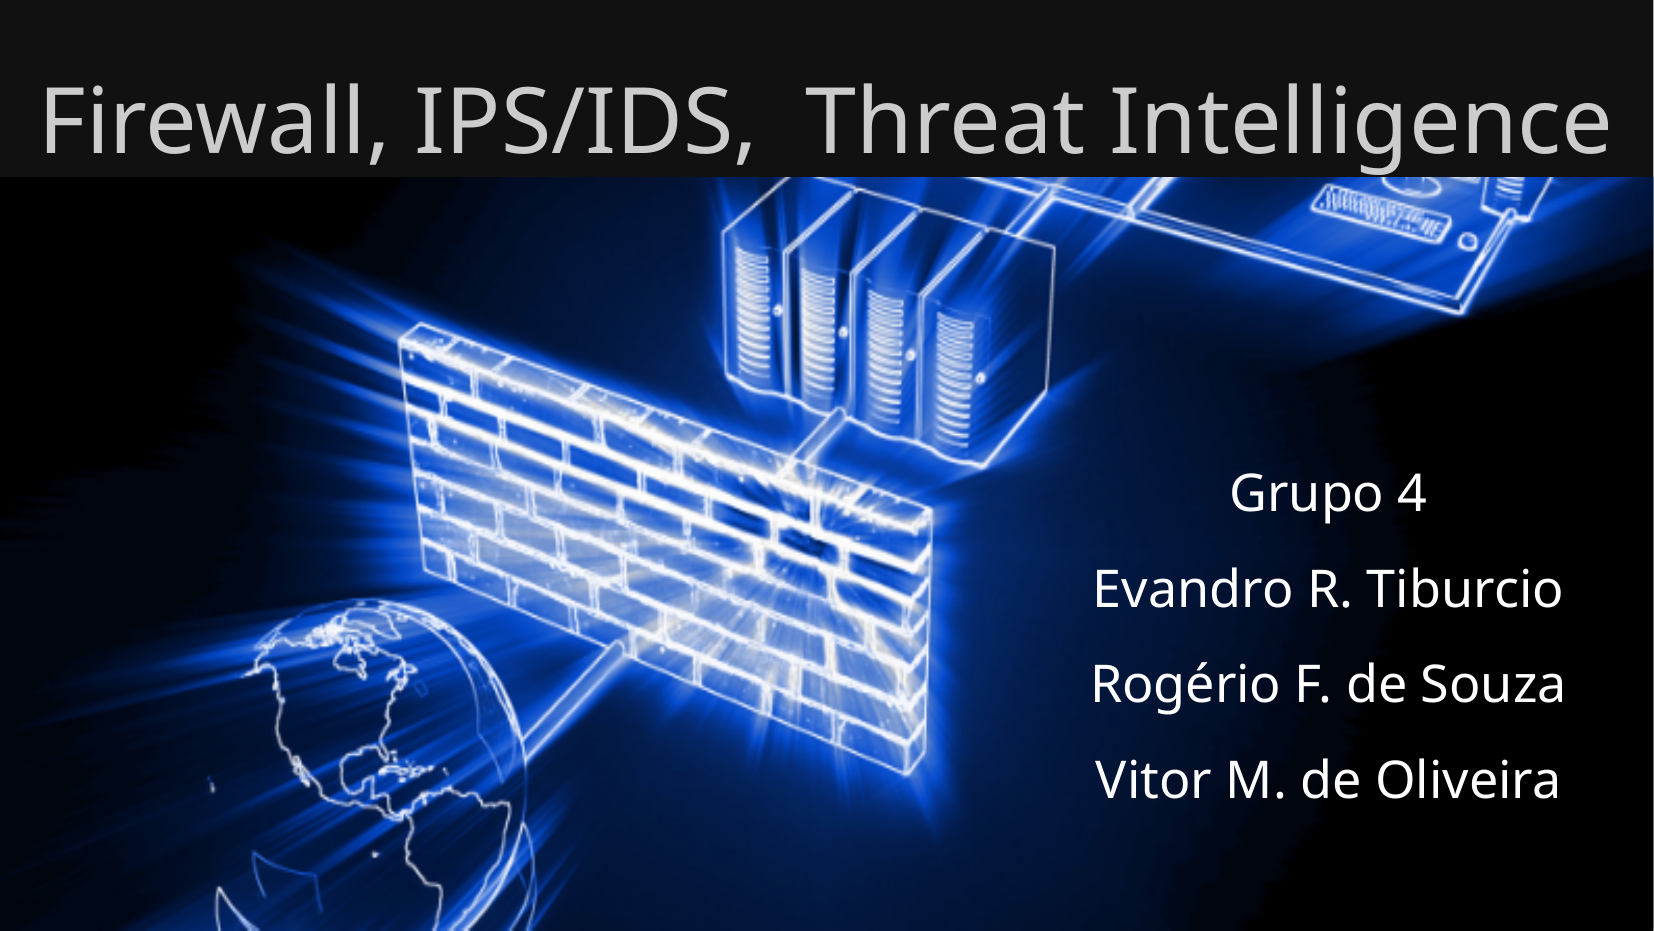

# Firewall, IPS/IDS, Threat Intelligence
Grupo 4
Evandro R. Tiburcio
Rogério F. de Souza
Vitor M. de Oliveira